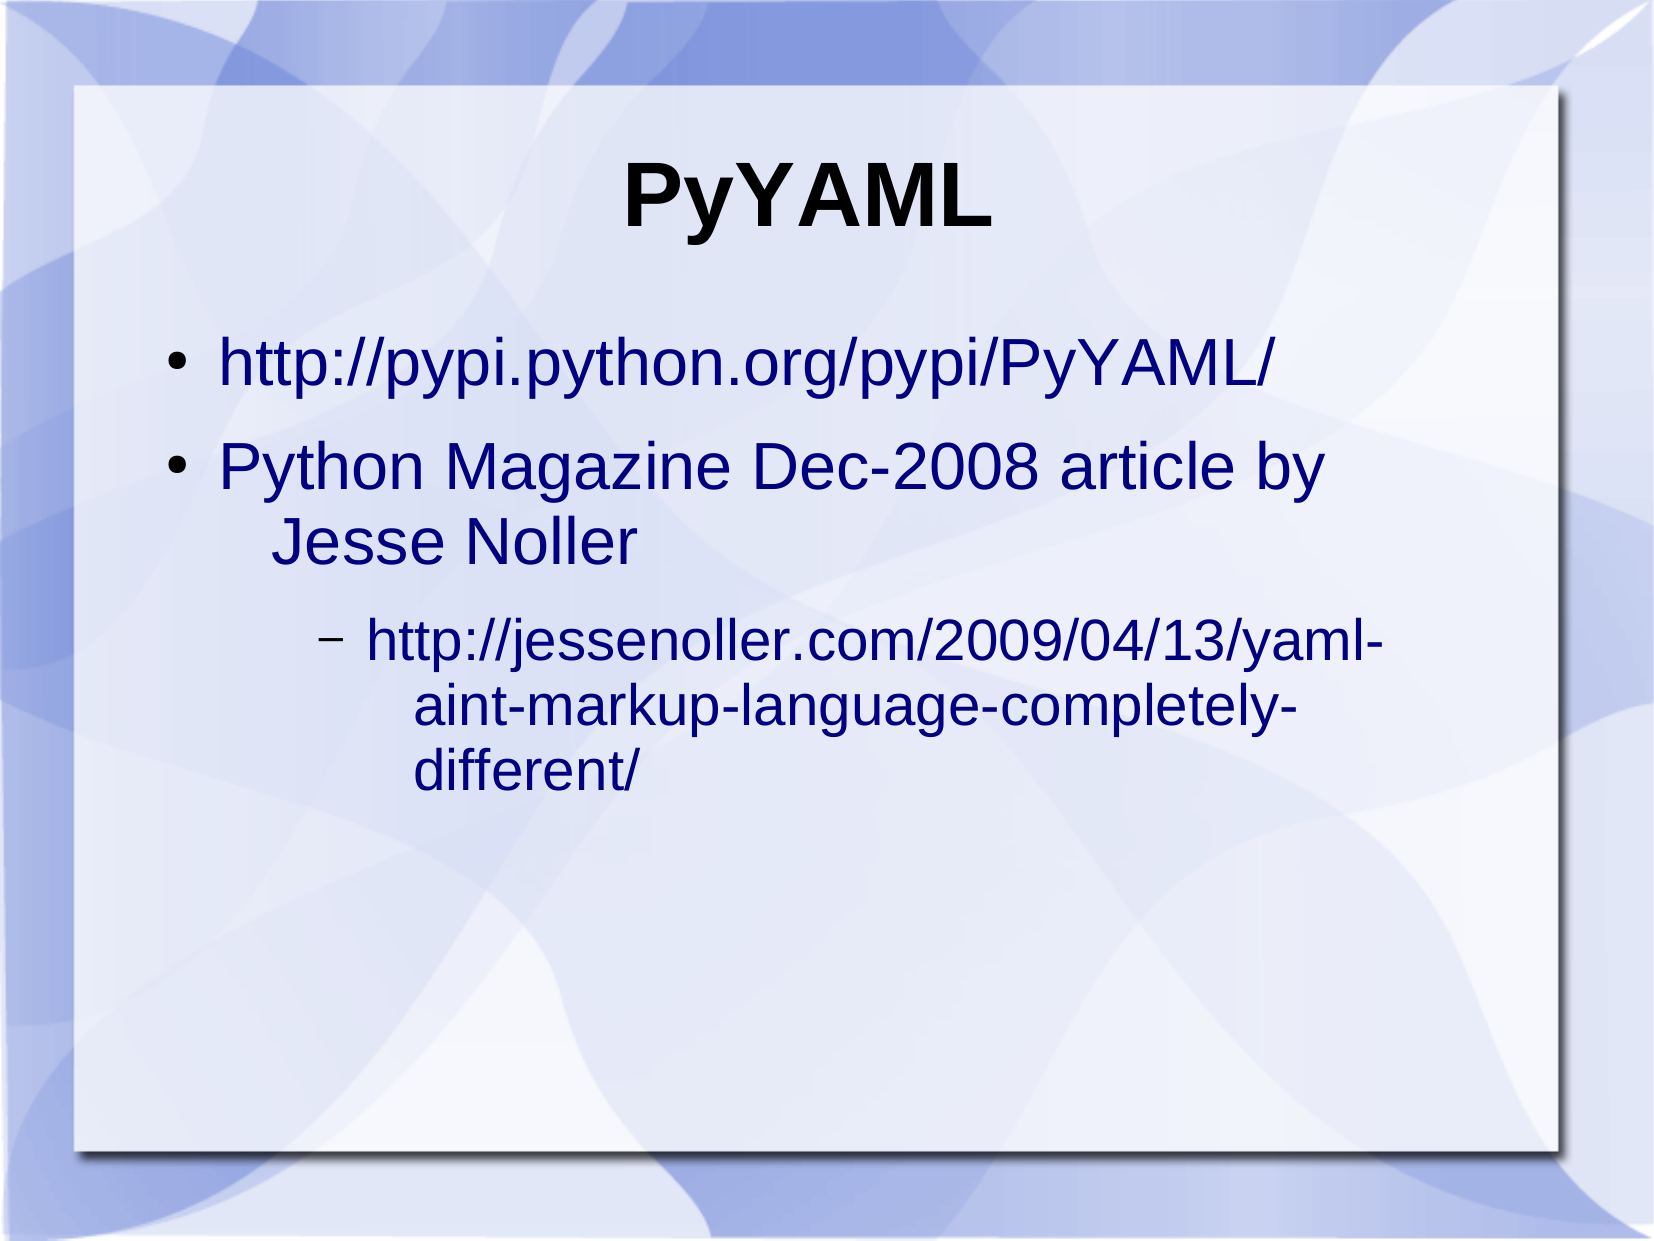

# PyYAML
http://pypi.python.org/pypi/PyYAML/
Python Magazine Dec-2008 article by Jesse Noller
http://jessenoller.com/2009/04/13/yaml-aint-markup-language-completely-different/